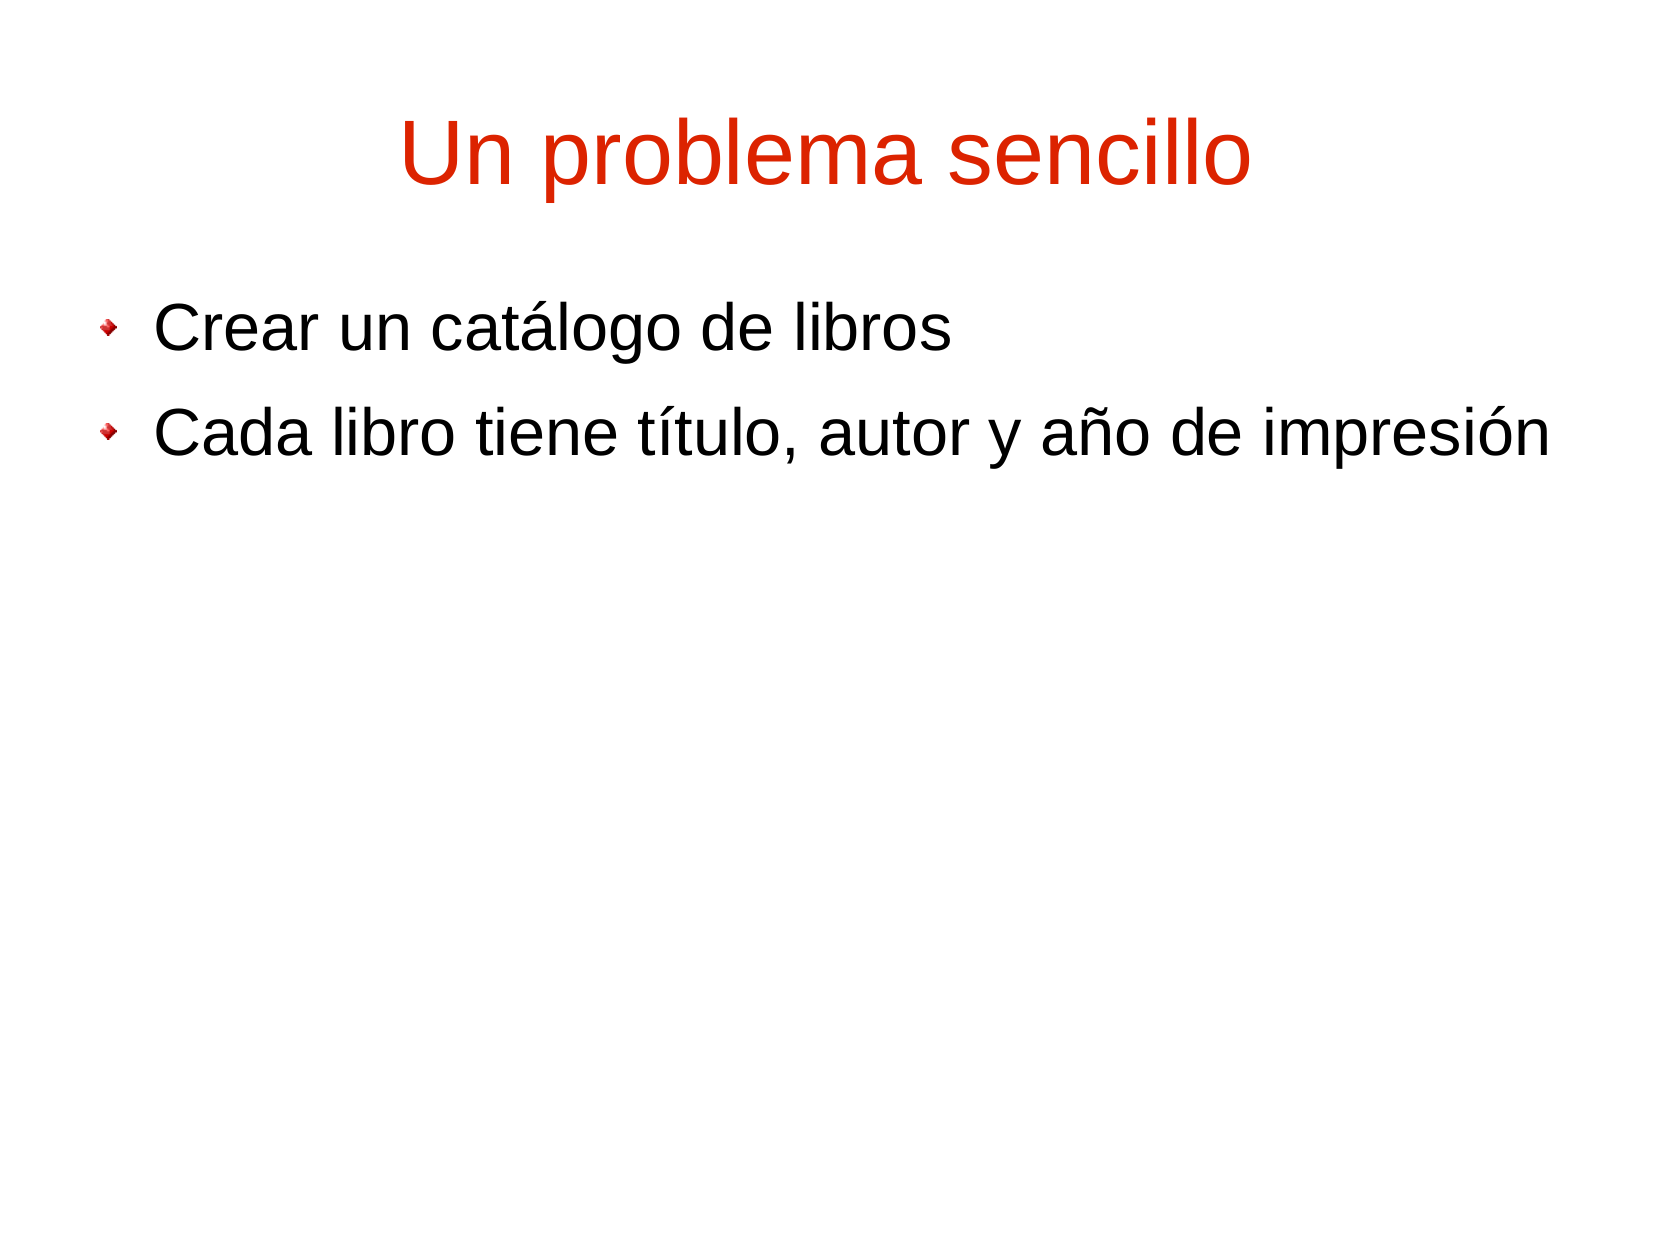

# Un problema sencillo
Crear un catálogo de libros
Cada libro tiene título, autor y año de impresión